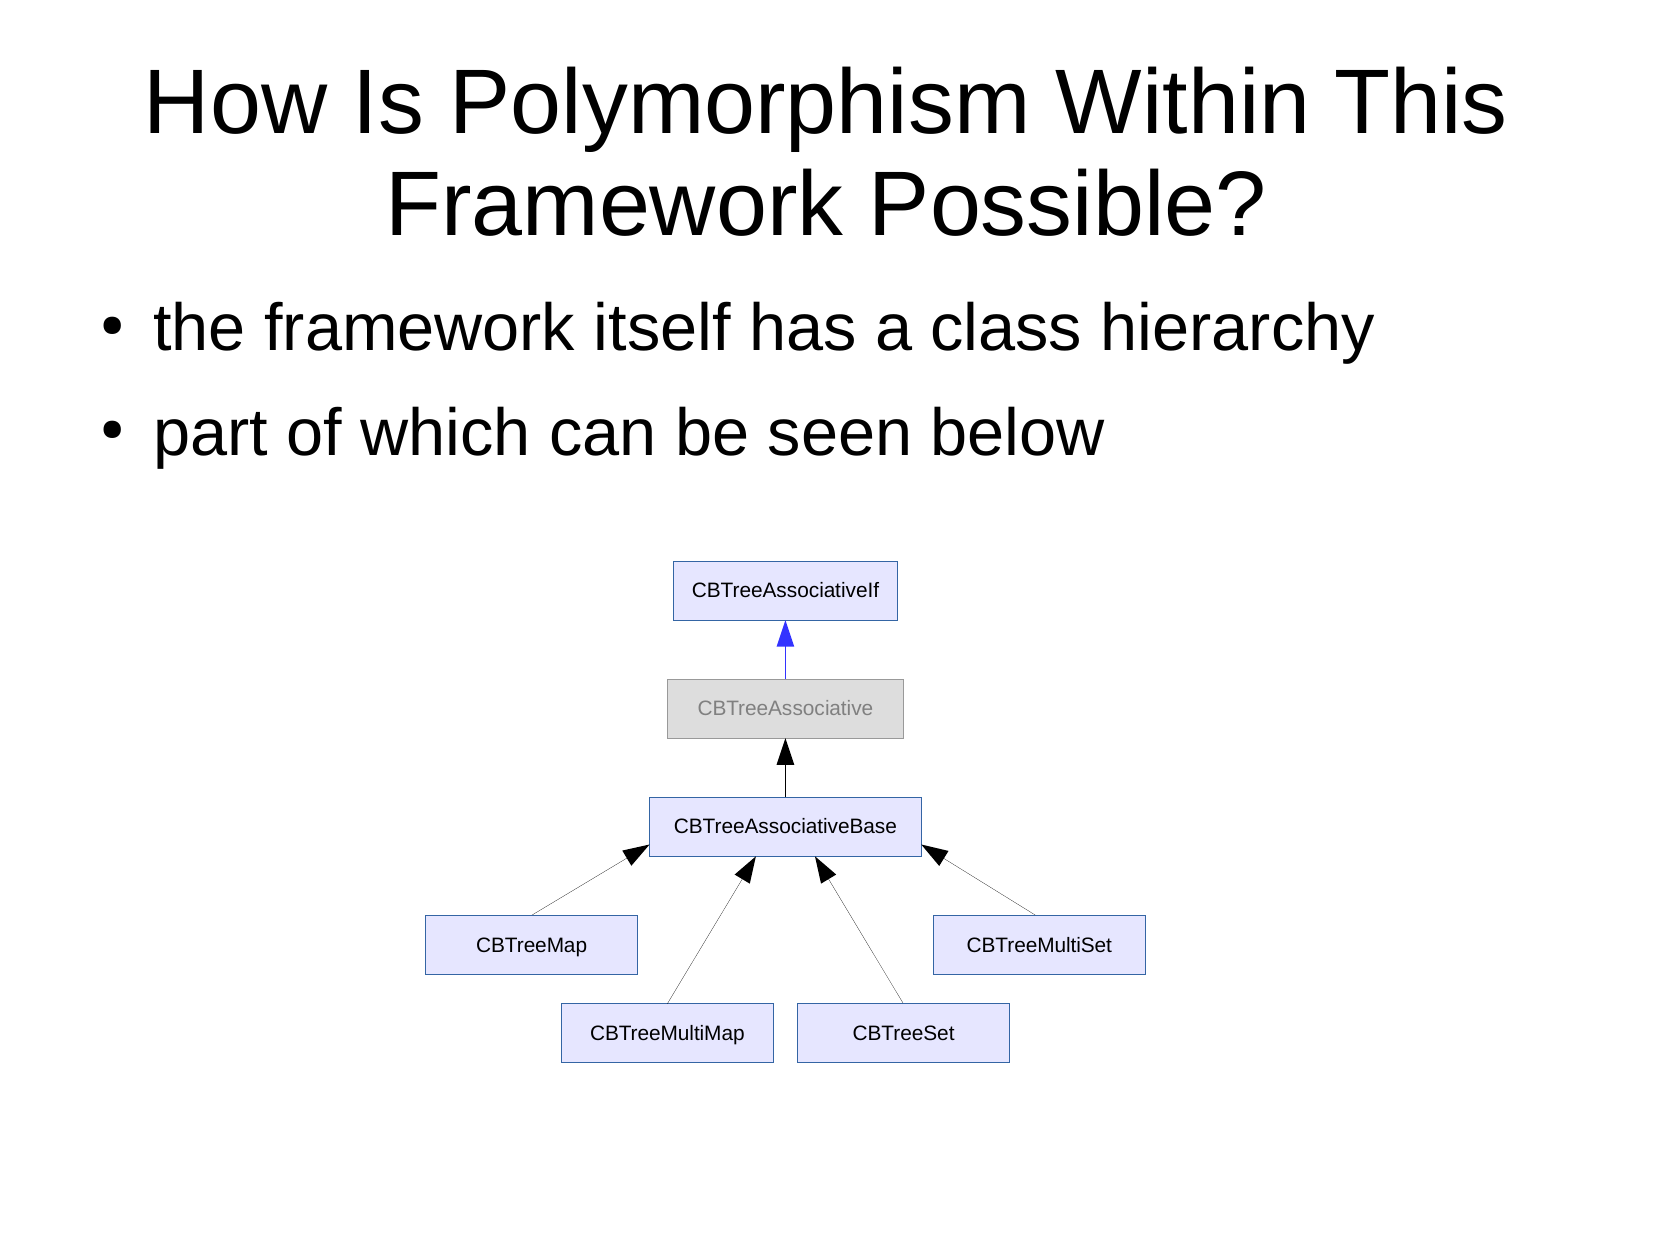

# How Is Polymorphism Within This Framework Possible?
the framework itself has a class hierarchy
part of which can be seen below
CBTreeAssociativeIf
CBTreeAssociative
CBTreeAssociativeBase
CBTreeMap
CBTreeMultiSet
CBTreeMultiMap
CBTreeSet